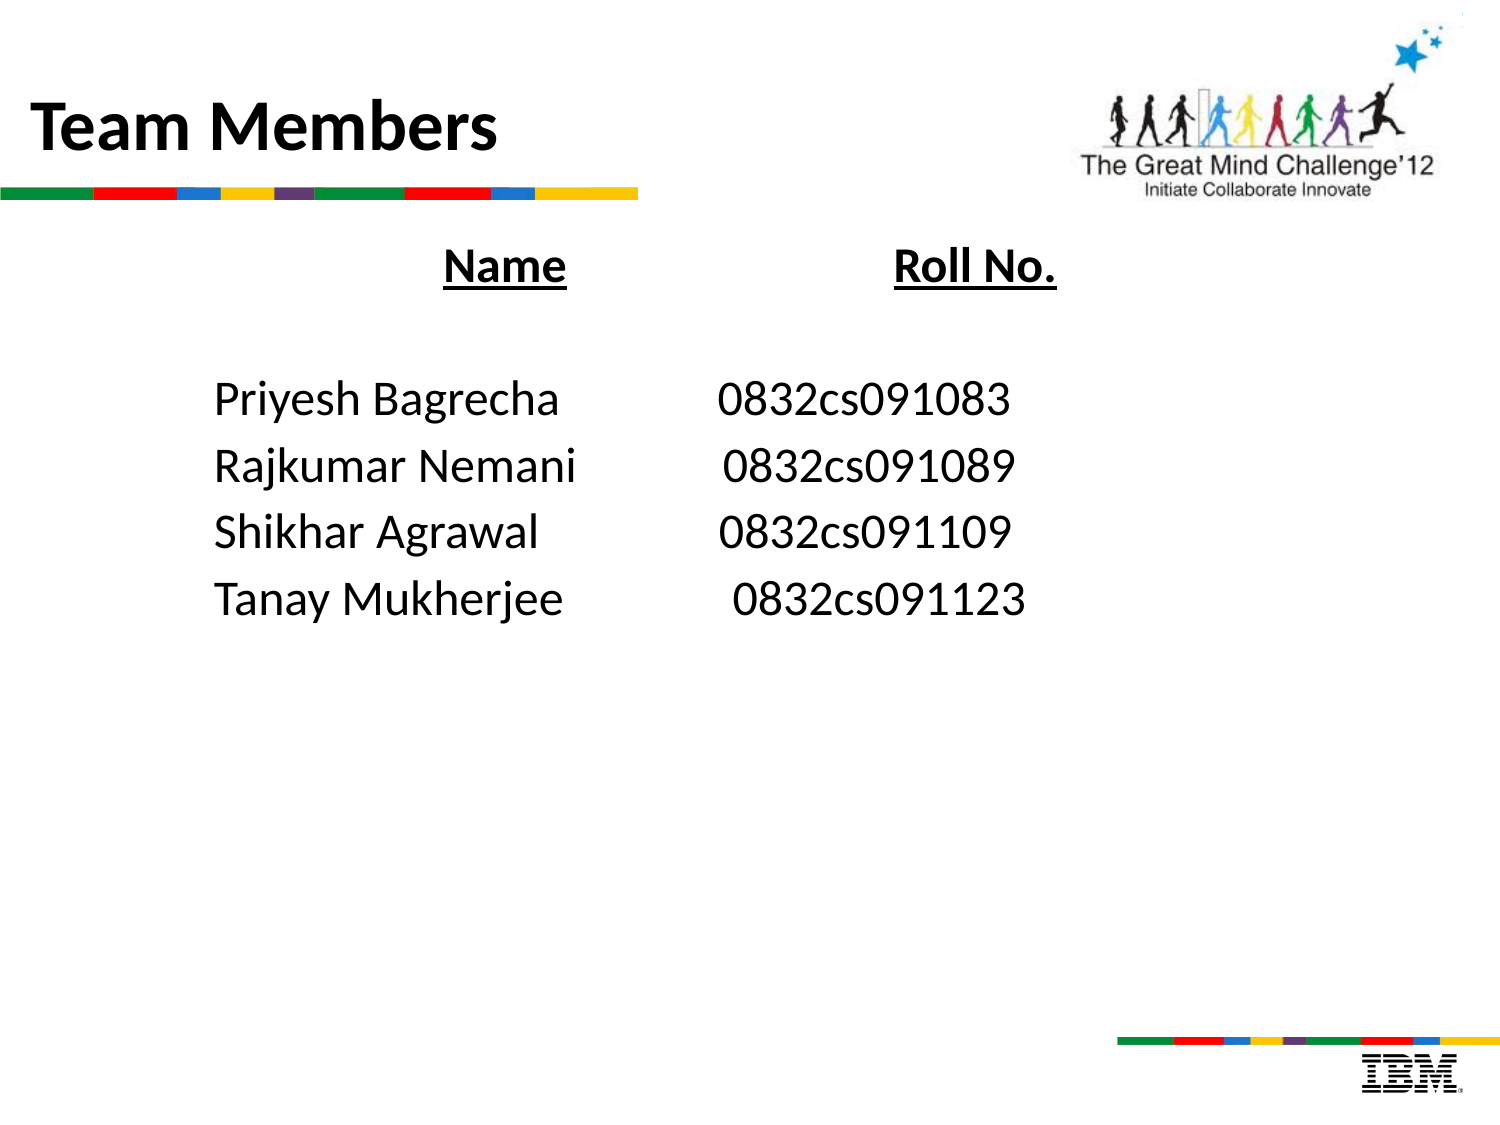

# Team Members
Name Roll No.
 Priyesh Bagrecha 0832cs091083
 Rajkumar Nemani 0832cs091089
 Shikhar Agrawal 0832cs091109
 Tanay Mukherjee 0832cs091123